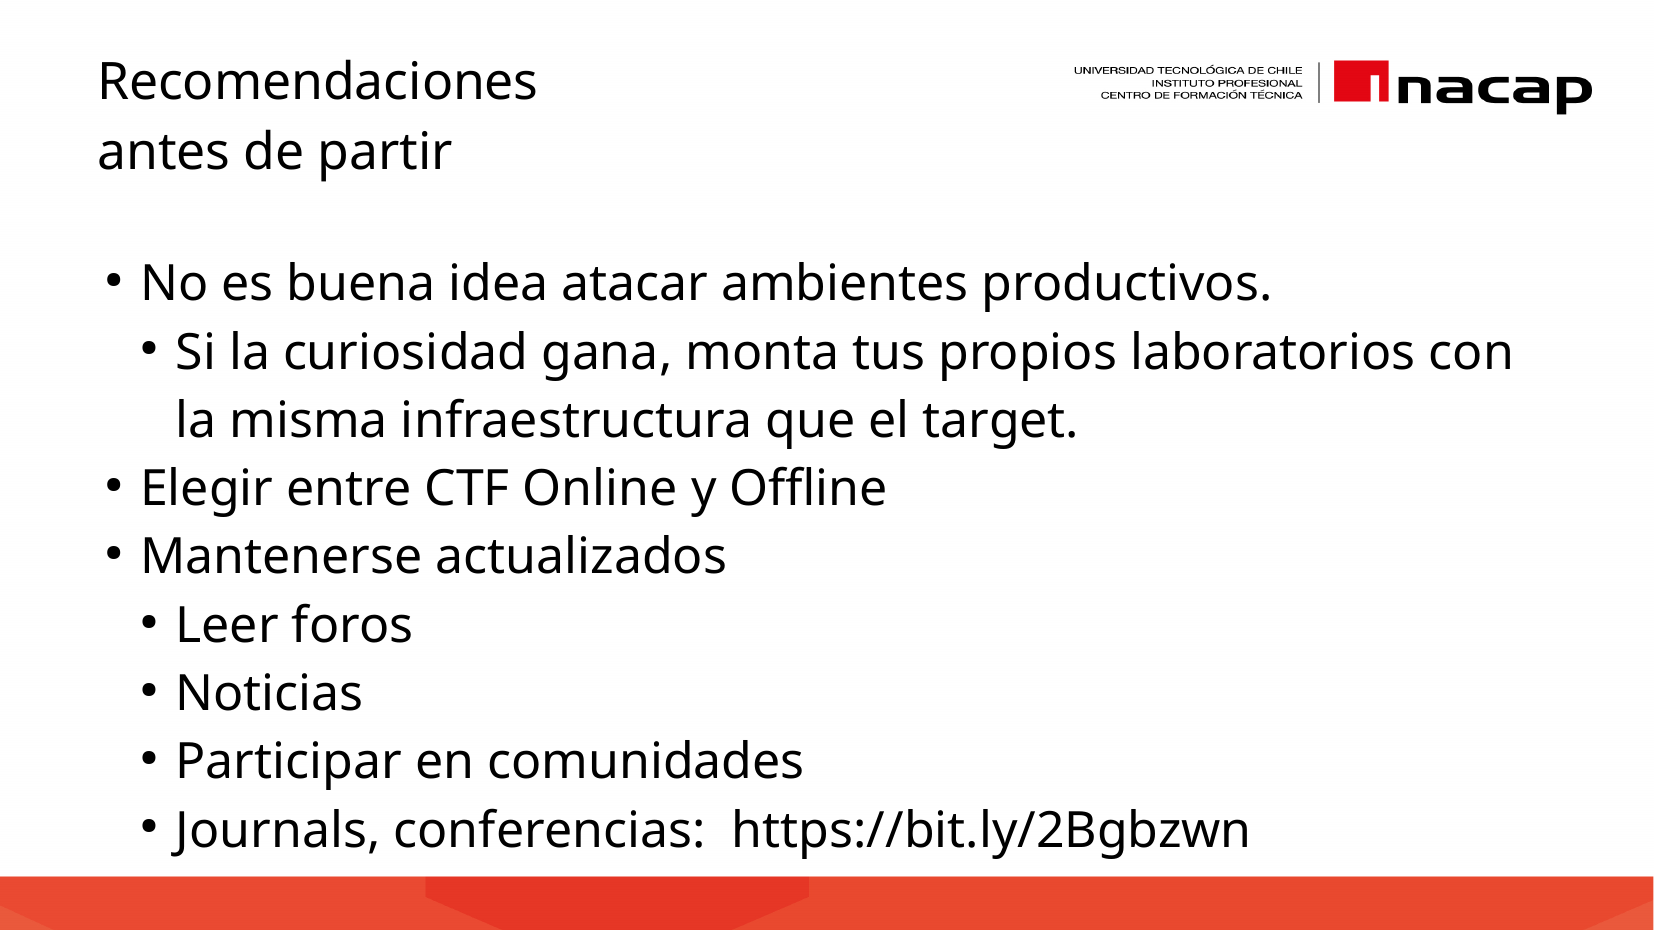

Recomendaciones
antes de partir
No es buena idea atacar ambientes productivos.
Si la curiosidad gana, monta tus propios laboratorios con la misma infraestructura que el target.
Elegir entre CTF Online y Offline
Mantenerse actualizados
Leer foros
Noticias
Participar en comunidades
Journals, conferencias: https://bit.ly/2Bgbzwn